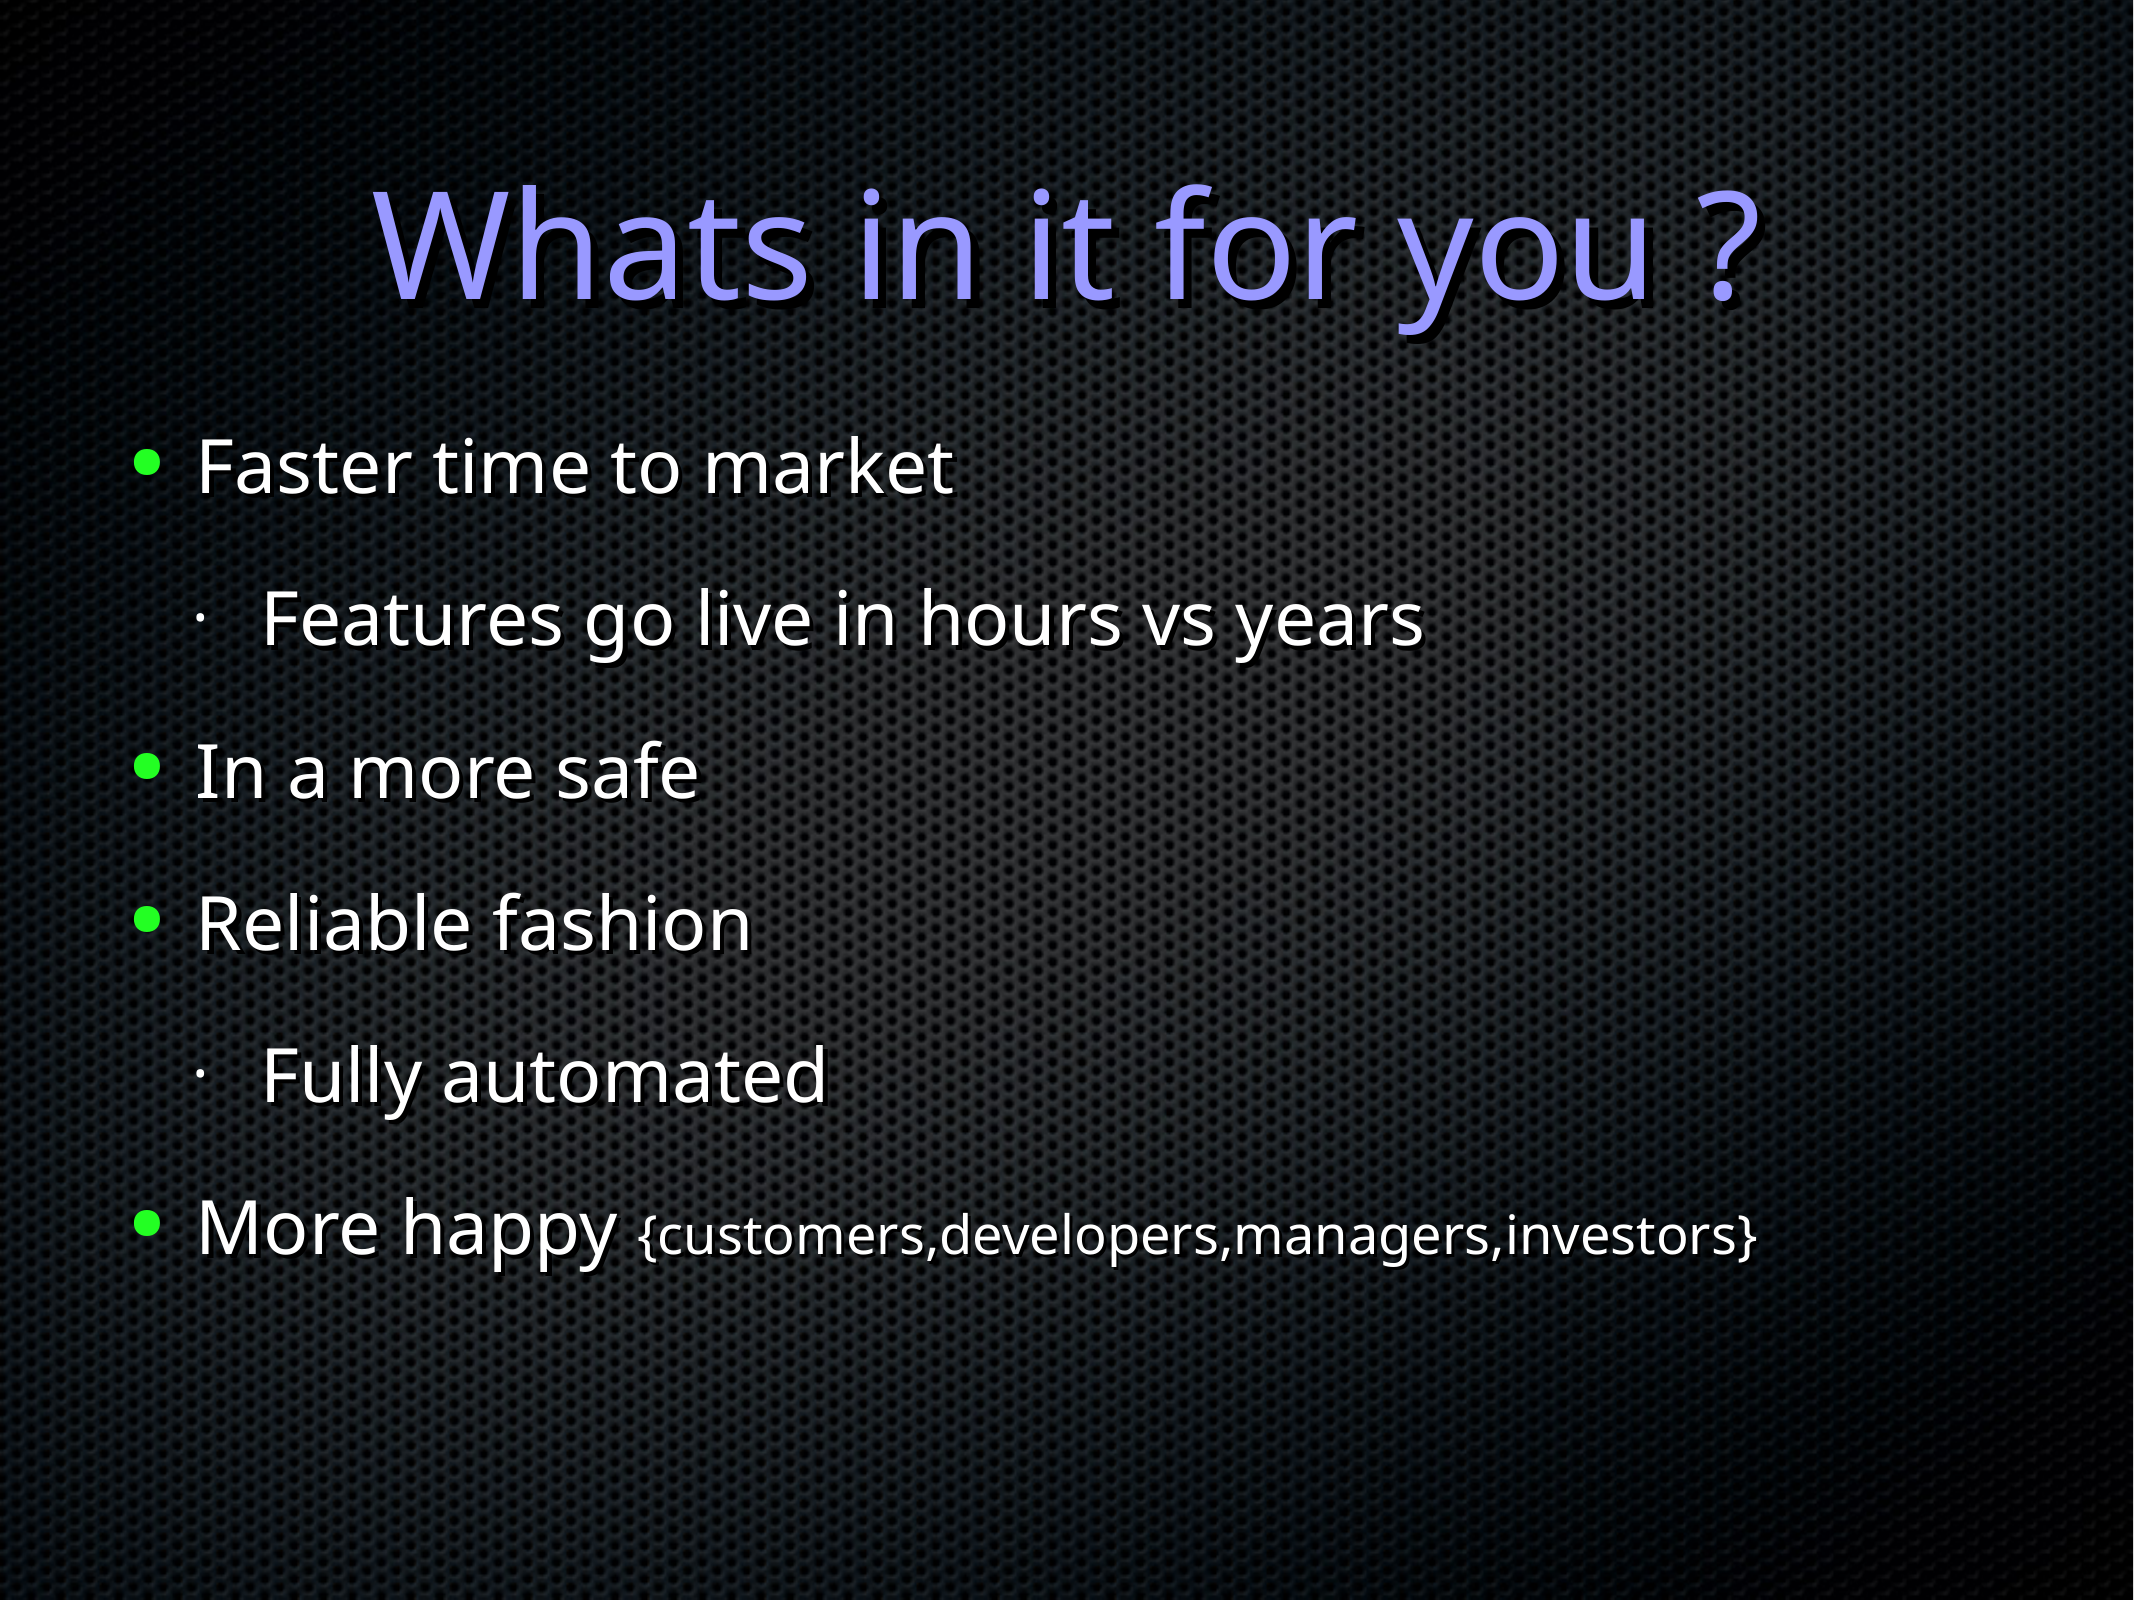

# Whats in it for you ?
Faster time to market
Features go live in hours vs years
In a more safe
Reliable fashion
Fully automated
More happy {customers,developers,managers,investors}